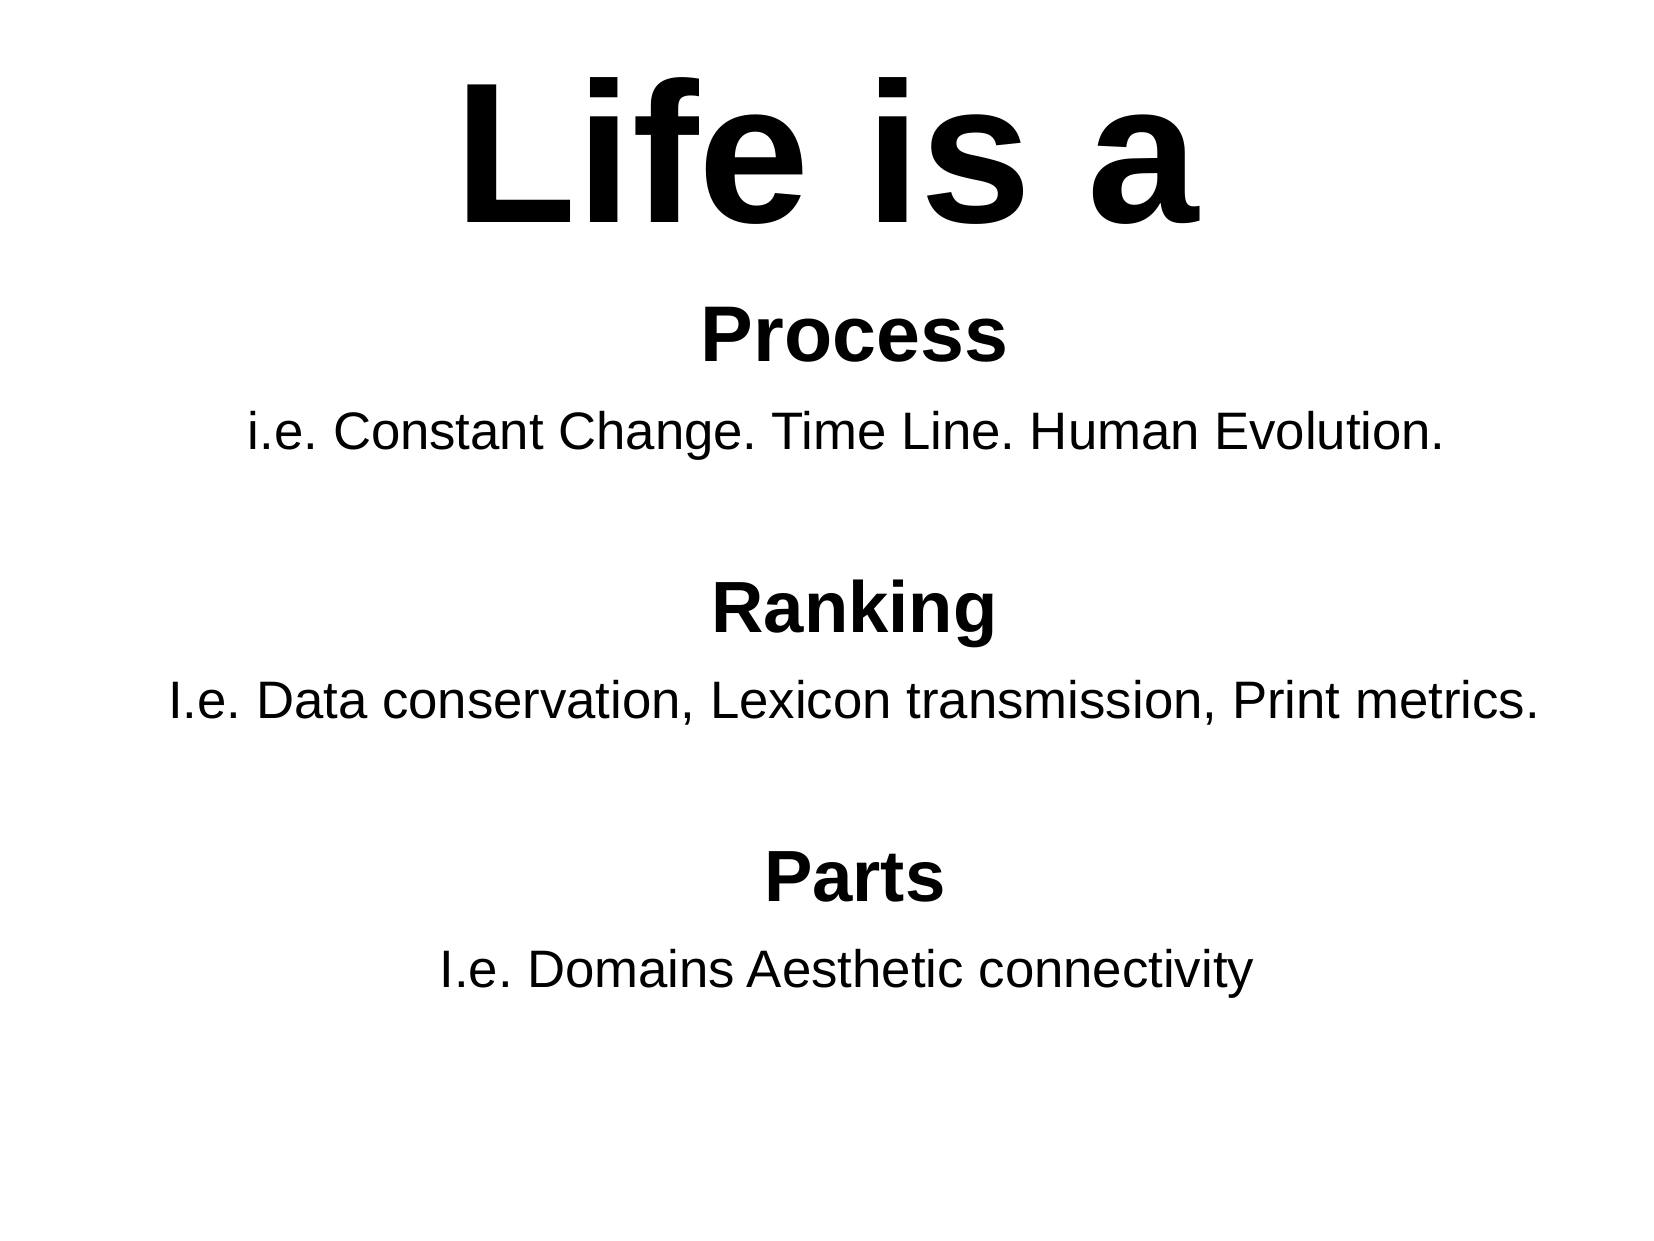

# Life is a
Process
i.e. Constant Change. Time Line. Human Evolution.
Ranking
 I.e. Data conservation, Lexicon transmission, Print metrics.
Parts
I.e. Domains Aesthetic connectivity